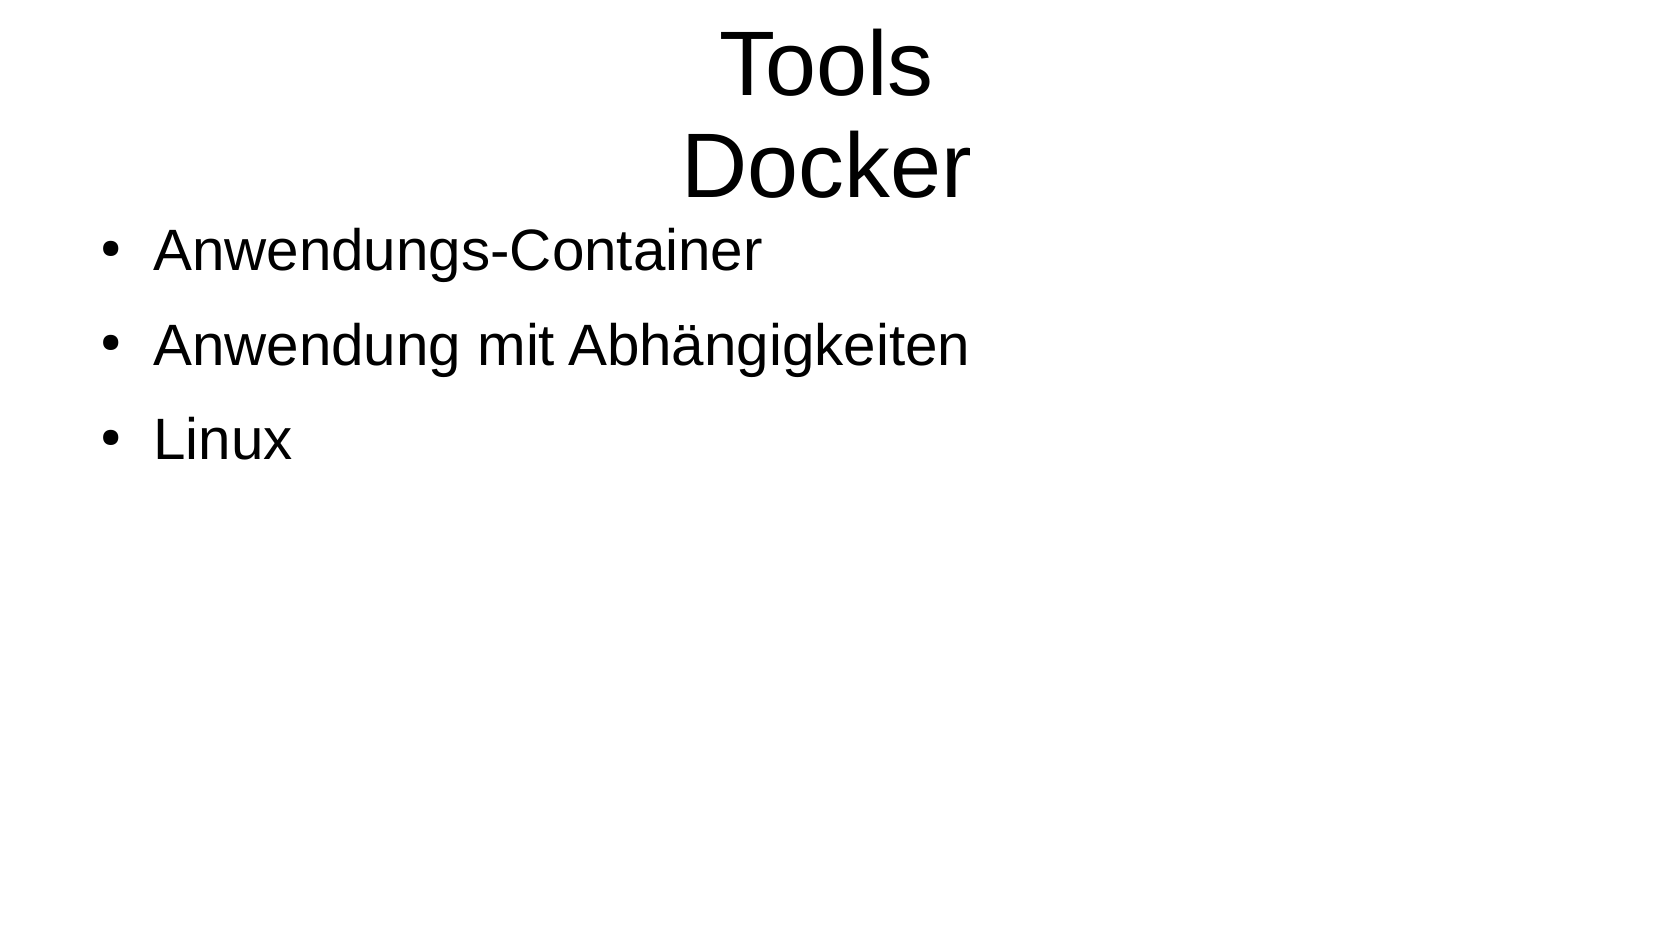

# Tools Docker
Anwendungs-Container
Anwendung mit Abhängigkeiten
Linux